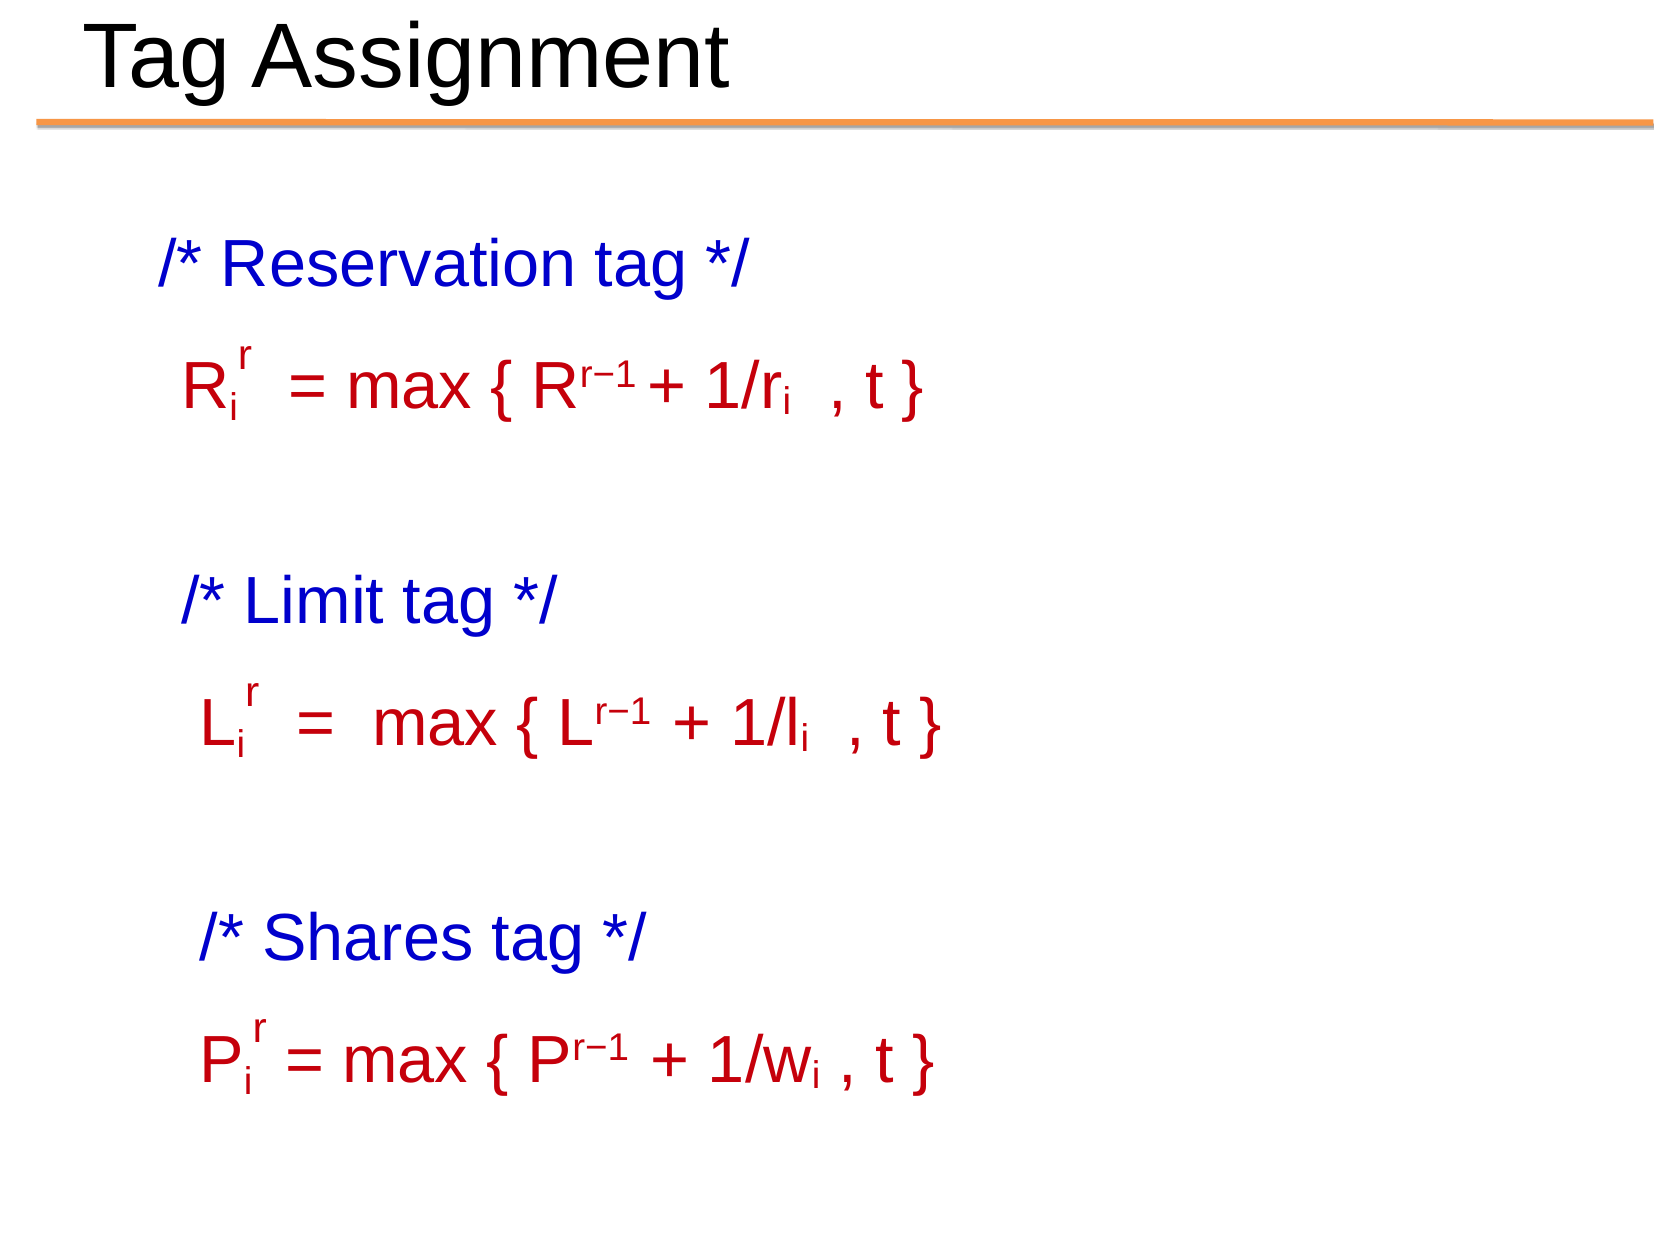

# Tag Assignment
 /* Reservation tag */
 Rir = max { Rr−1 + 1/ri , t }
 /* Limit tag */
 Lir = max { Lr−1 + 1/li , t }
 /* Shares tag */
 	 Pir = max { Pr−1 + 1/wi , t }